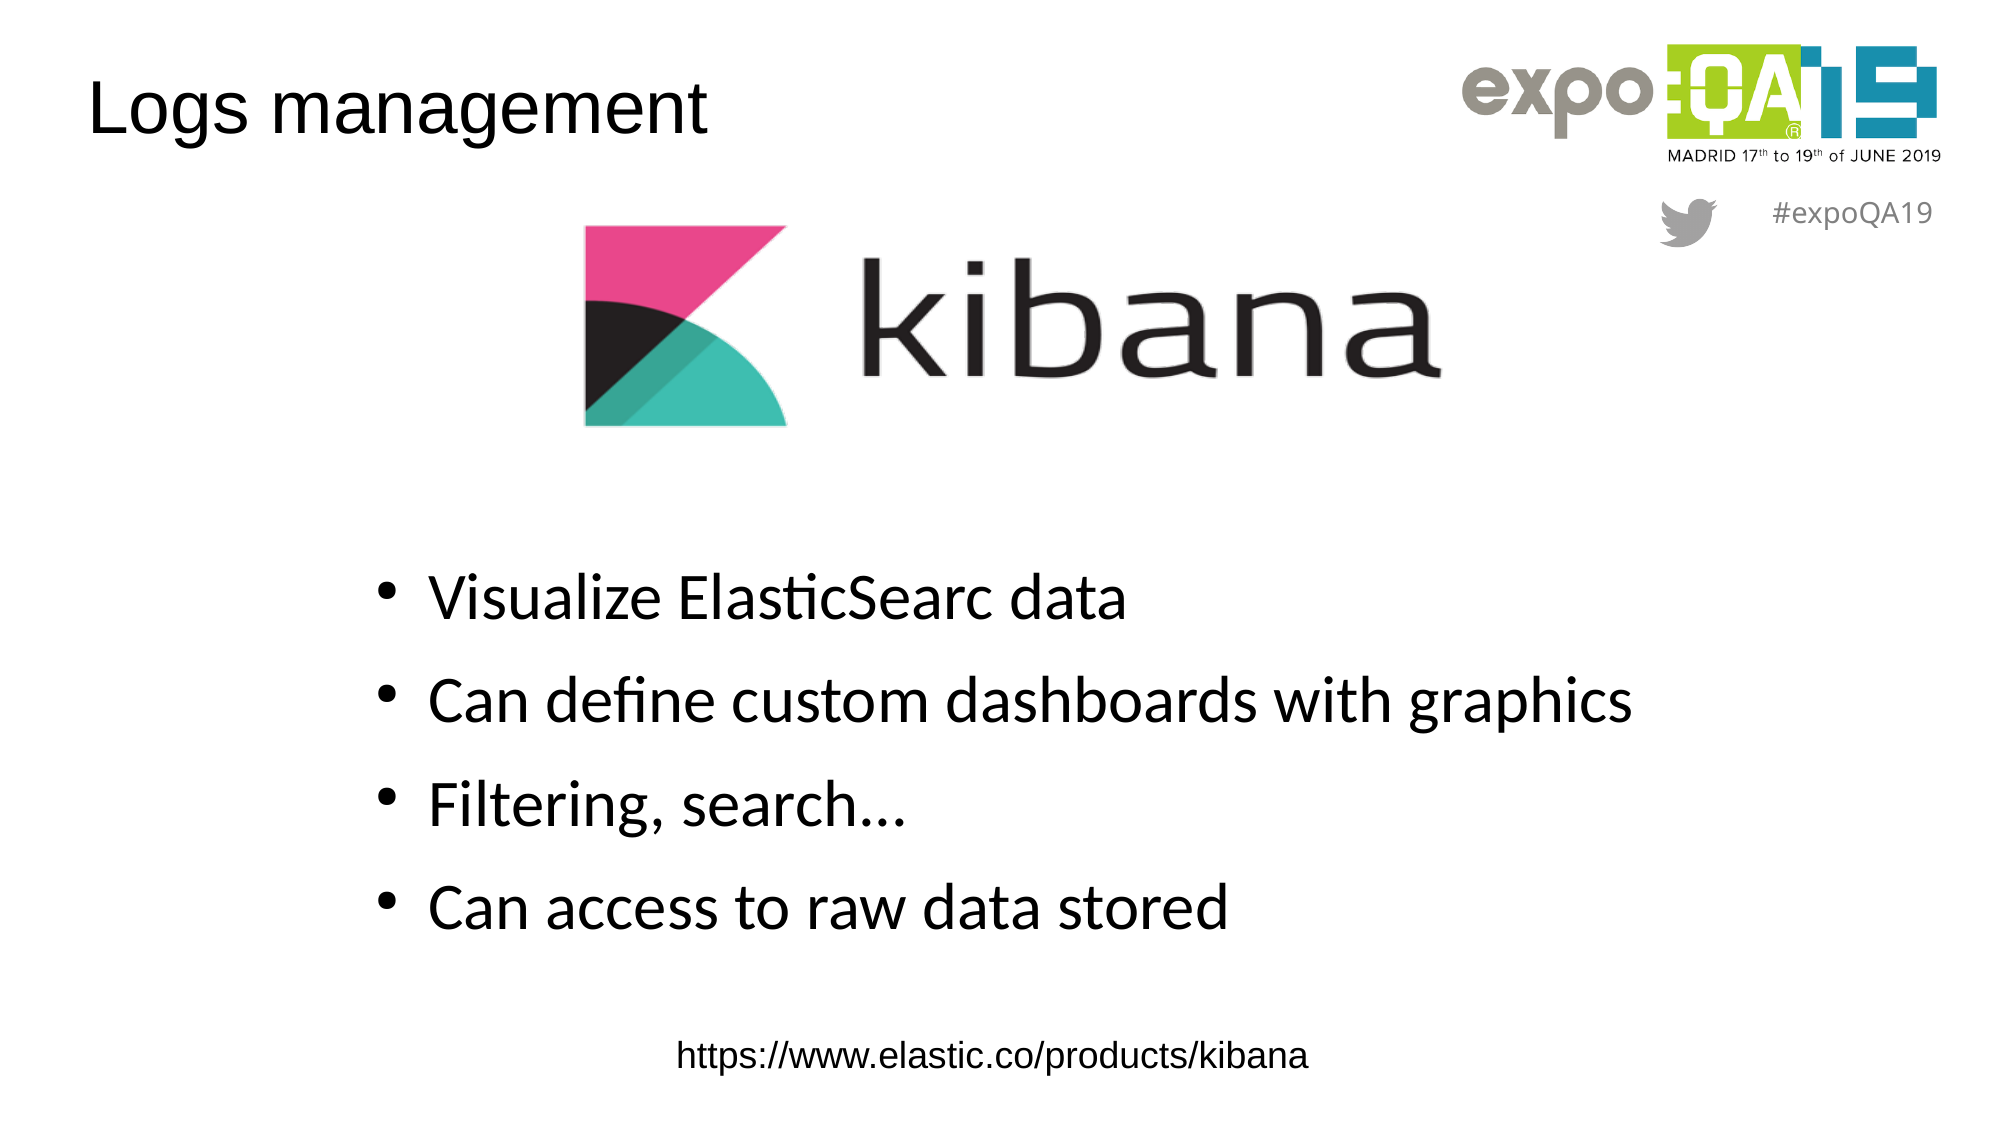

# Logs management
Visualize ElasticSearc data
Can define custom dashboards with graphics
Filtering, search...
Can access to raw data stored
https://www.elastic.co/products/kibana